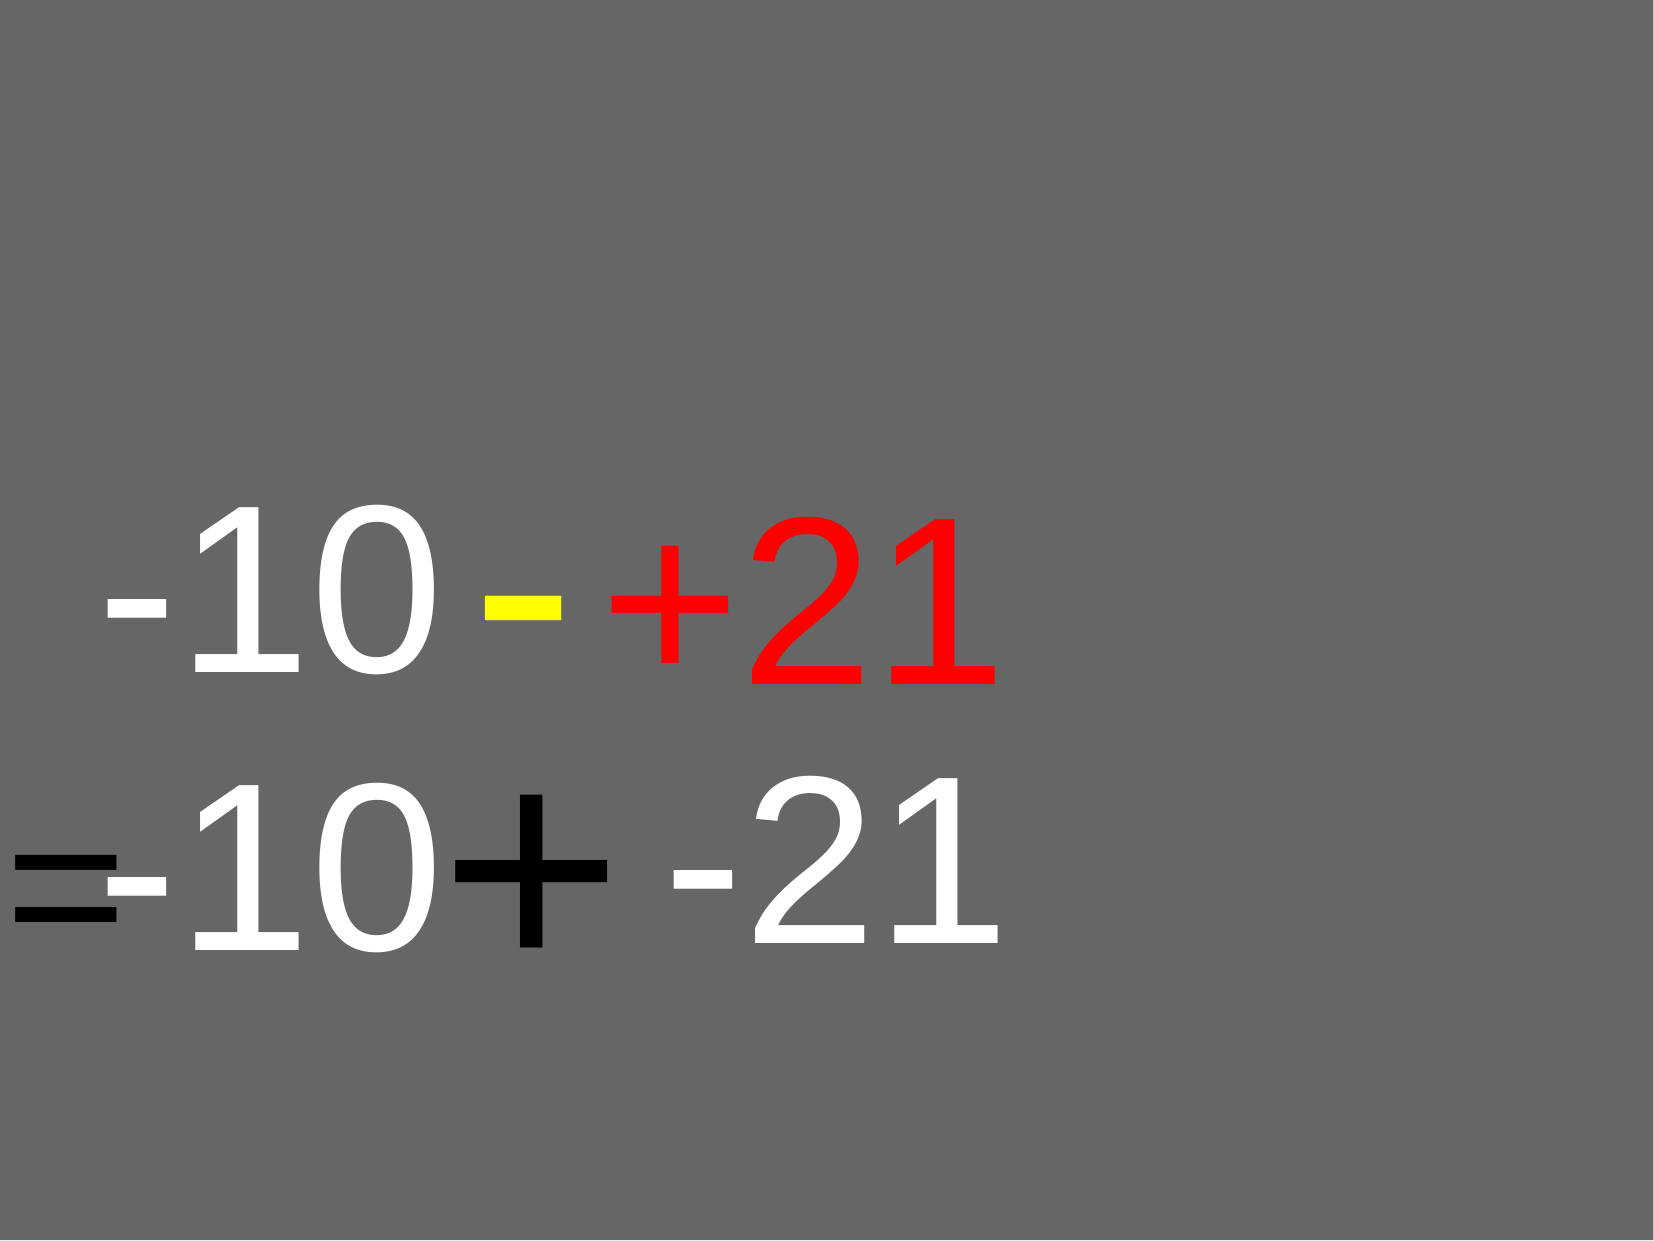

-
-10
+21
+
-21
-10
=